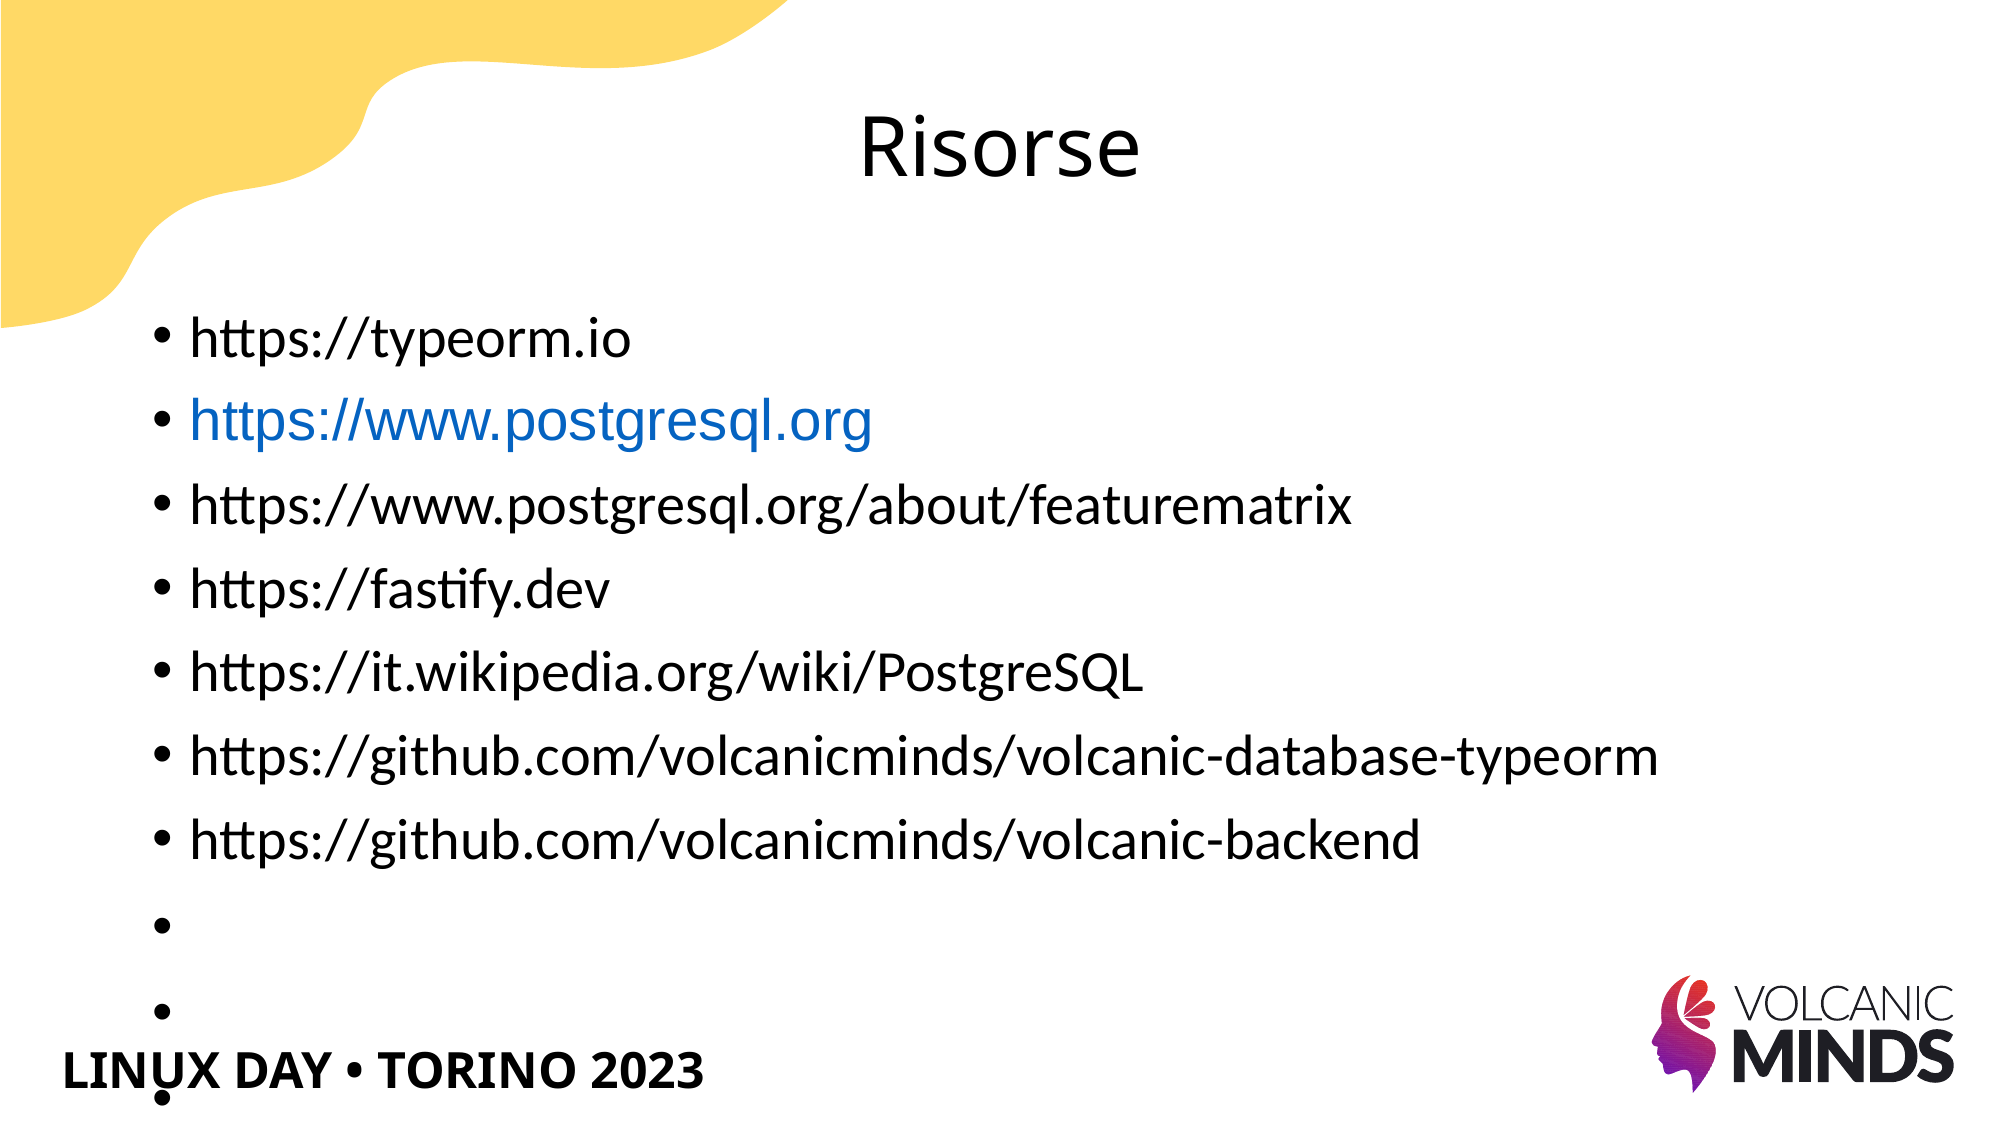

# Risorse
https://typeorm.io
https://www.postgresql.org
https://www.postgresql.org/about/featurematrix
https://fastify.dev
https://it.wikipedia.org/wiki/PostgreSQL
https://github.com/volcanicminds/volcanic-database-typeorm
https://github.com/volcanicminds/volcanic-backend
LINUX DAY • TORINO 2023